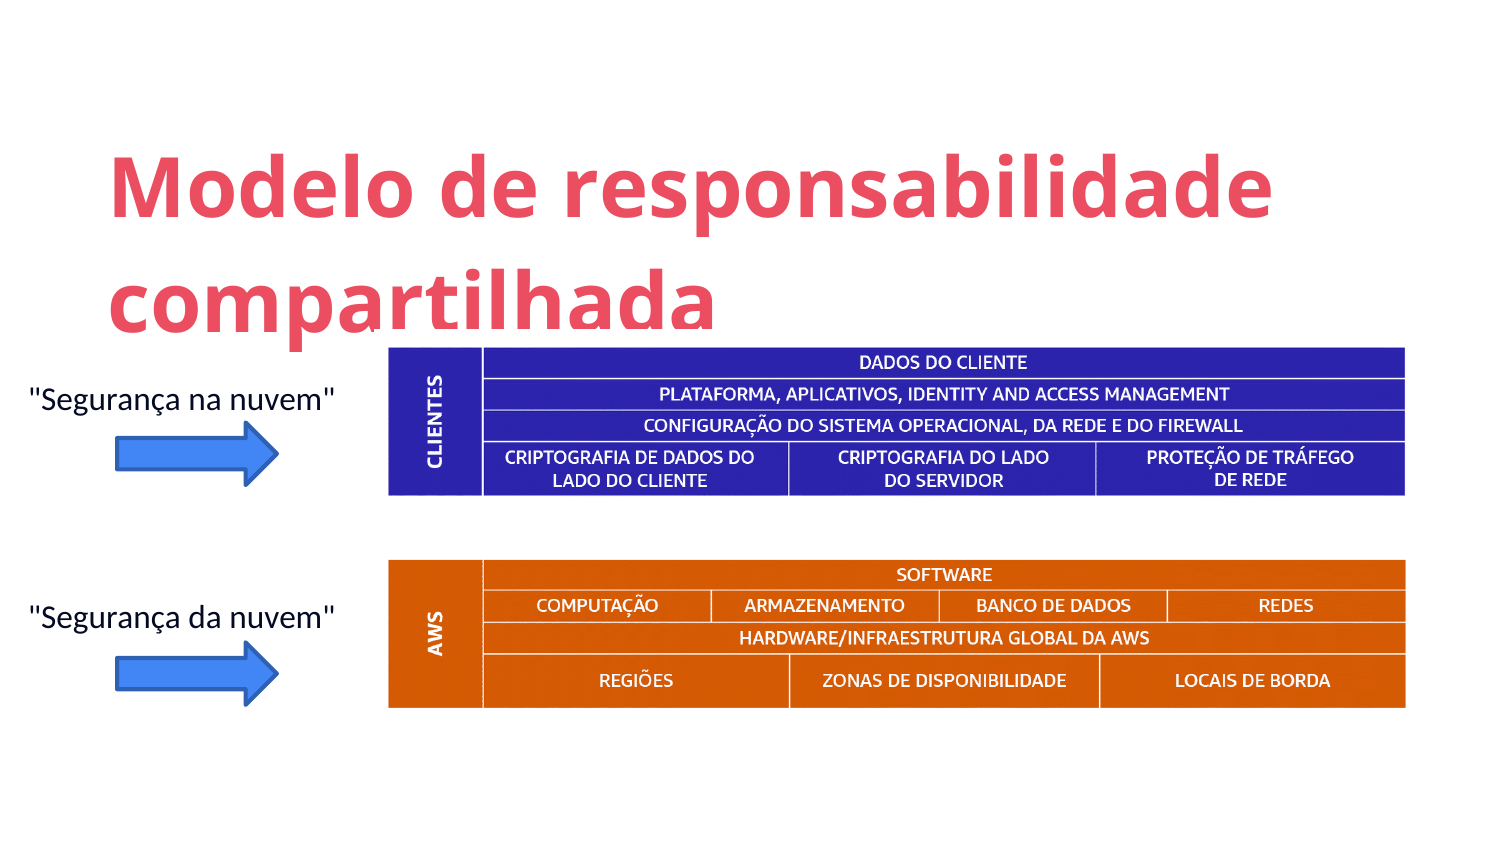

Modelo de responsabilidade compartilhada
"Segurança na nuvem"
"Segurança da nuvem"